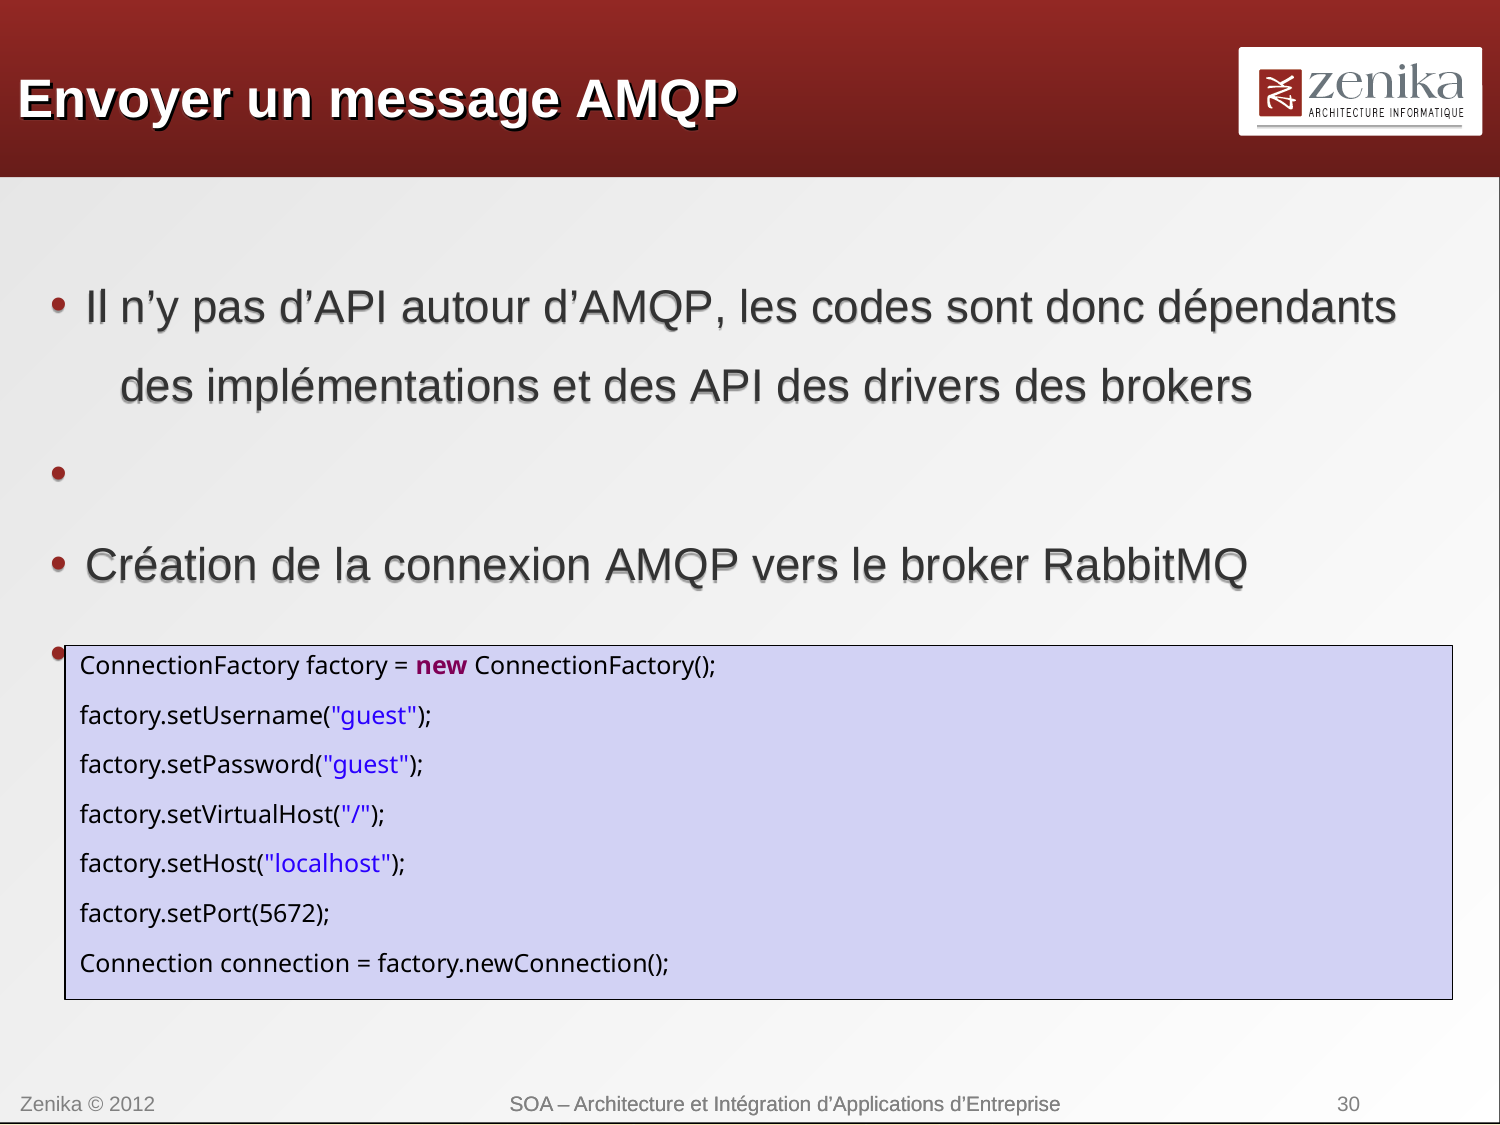

# Envoyer un message AMQP
Il n’y pas d’API autour d’AMQP, les codes sont donc dépendants des implémentations et des API des drivers des brokers
Création de la connexion AMQP vers le broker RabbitMQ
ConnectionFactory factory = new ConnectionFactory();
factory.setUsername("guest");
factory.setPassword("guest");
factory.setVirtualHost("/");
factory.setHost("localhost");
factory.setPort(5672);
Connection connection = factory.newConnection();
SOA – Architecture et Intégration d’Applications d’Entreprise